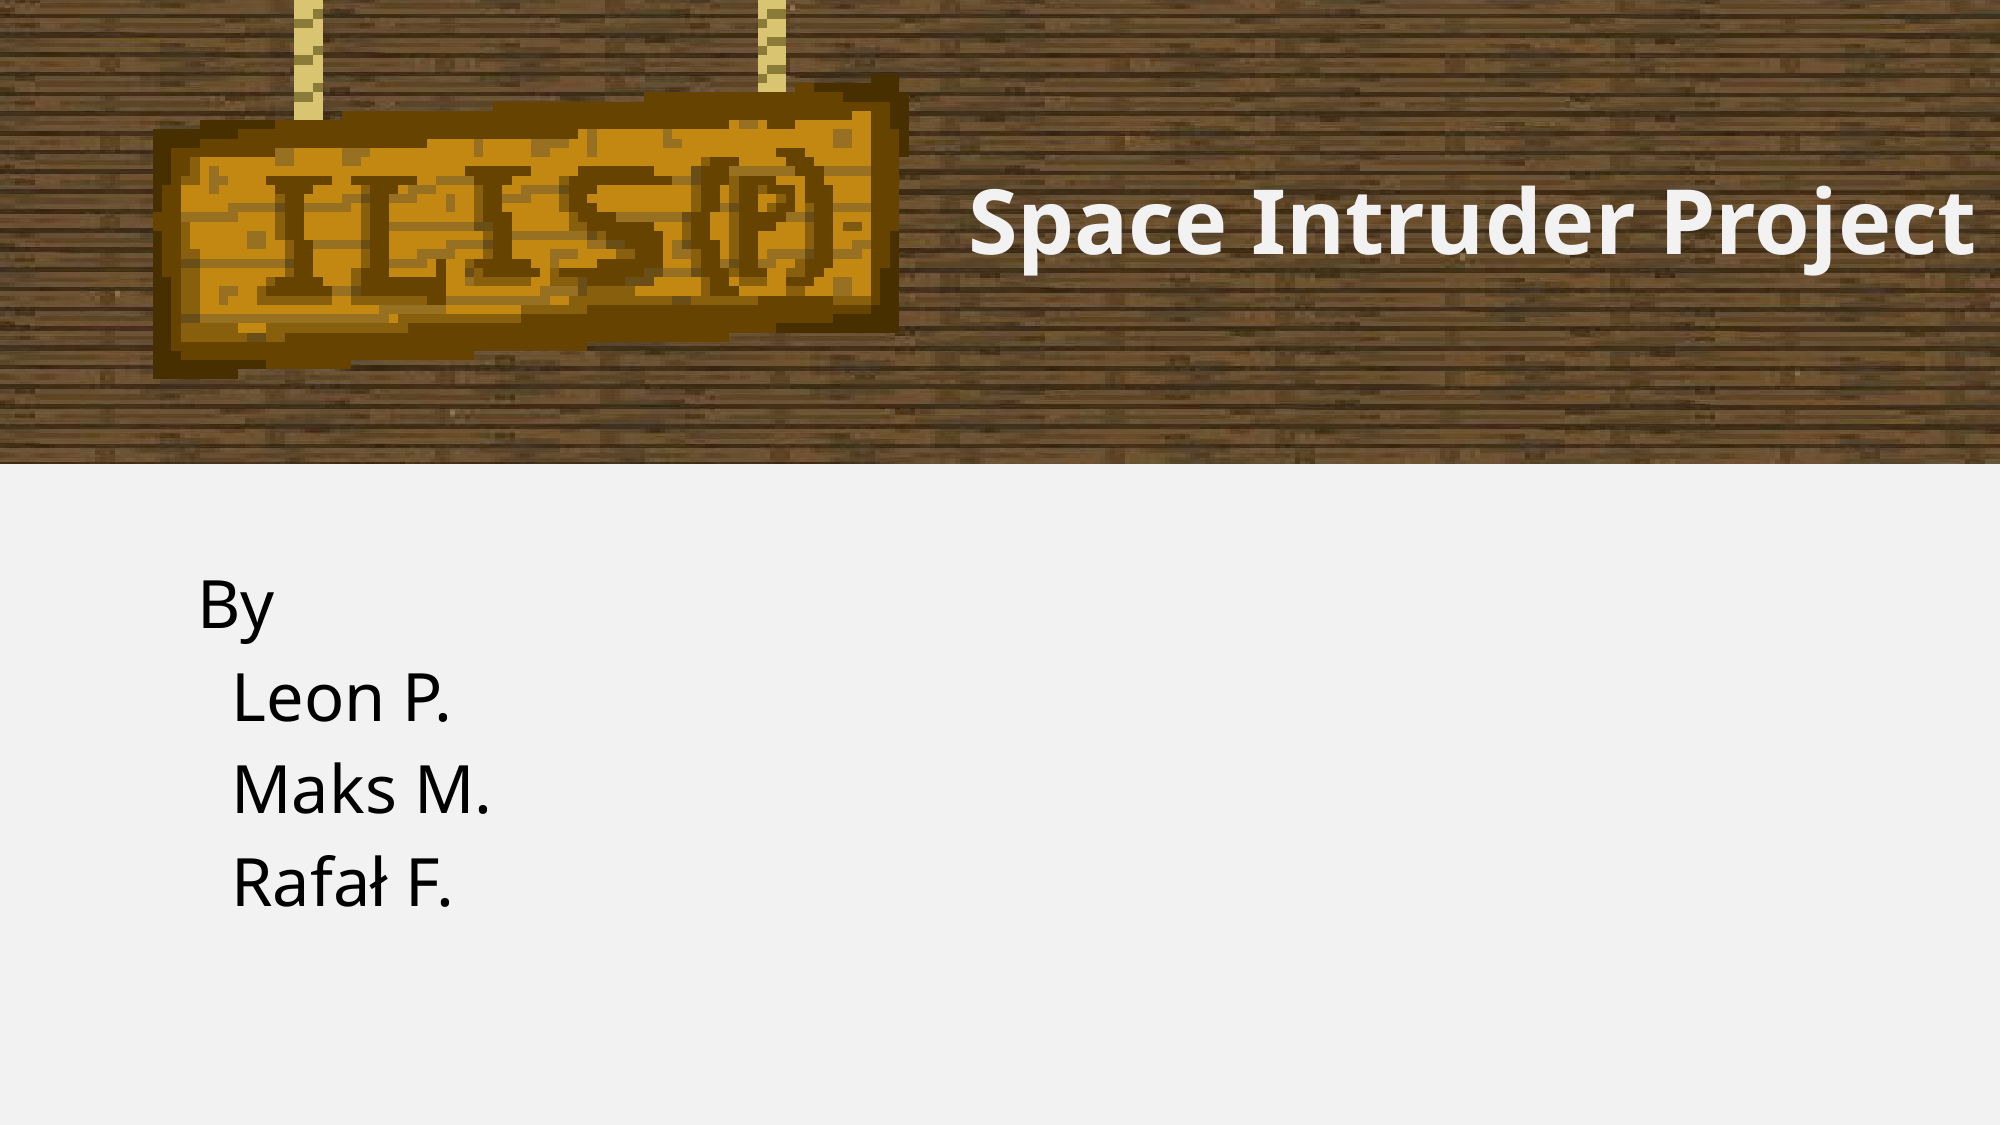

# Space Intruder Project
By
  Leon P.
  Maks M.
  Rafał F.